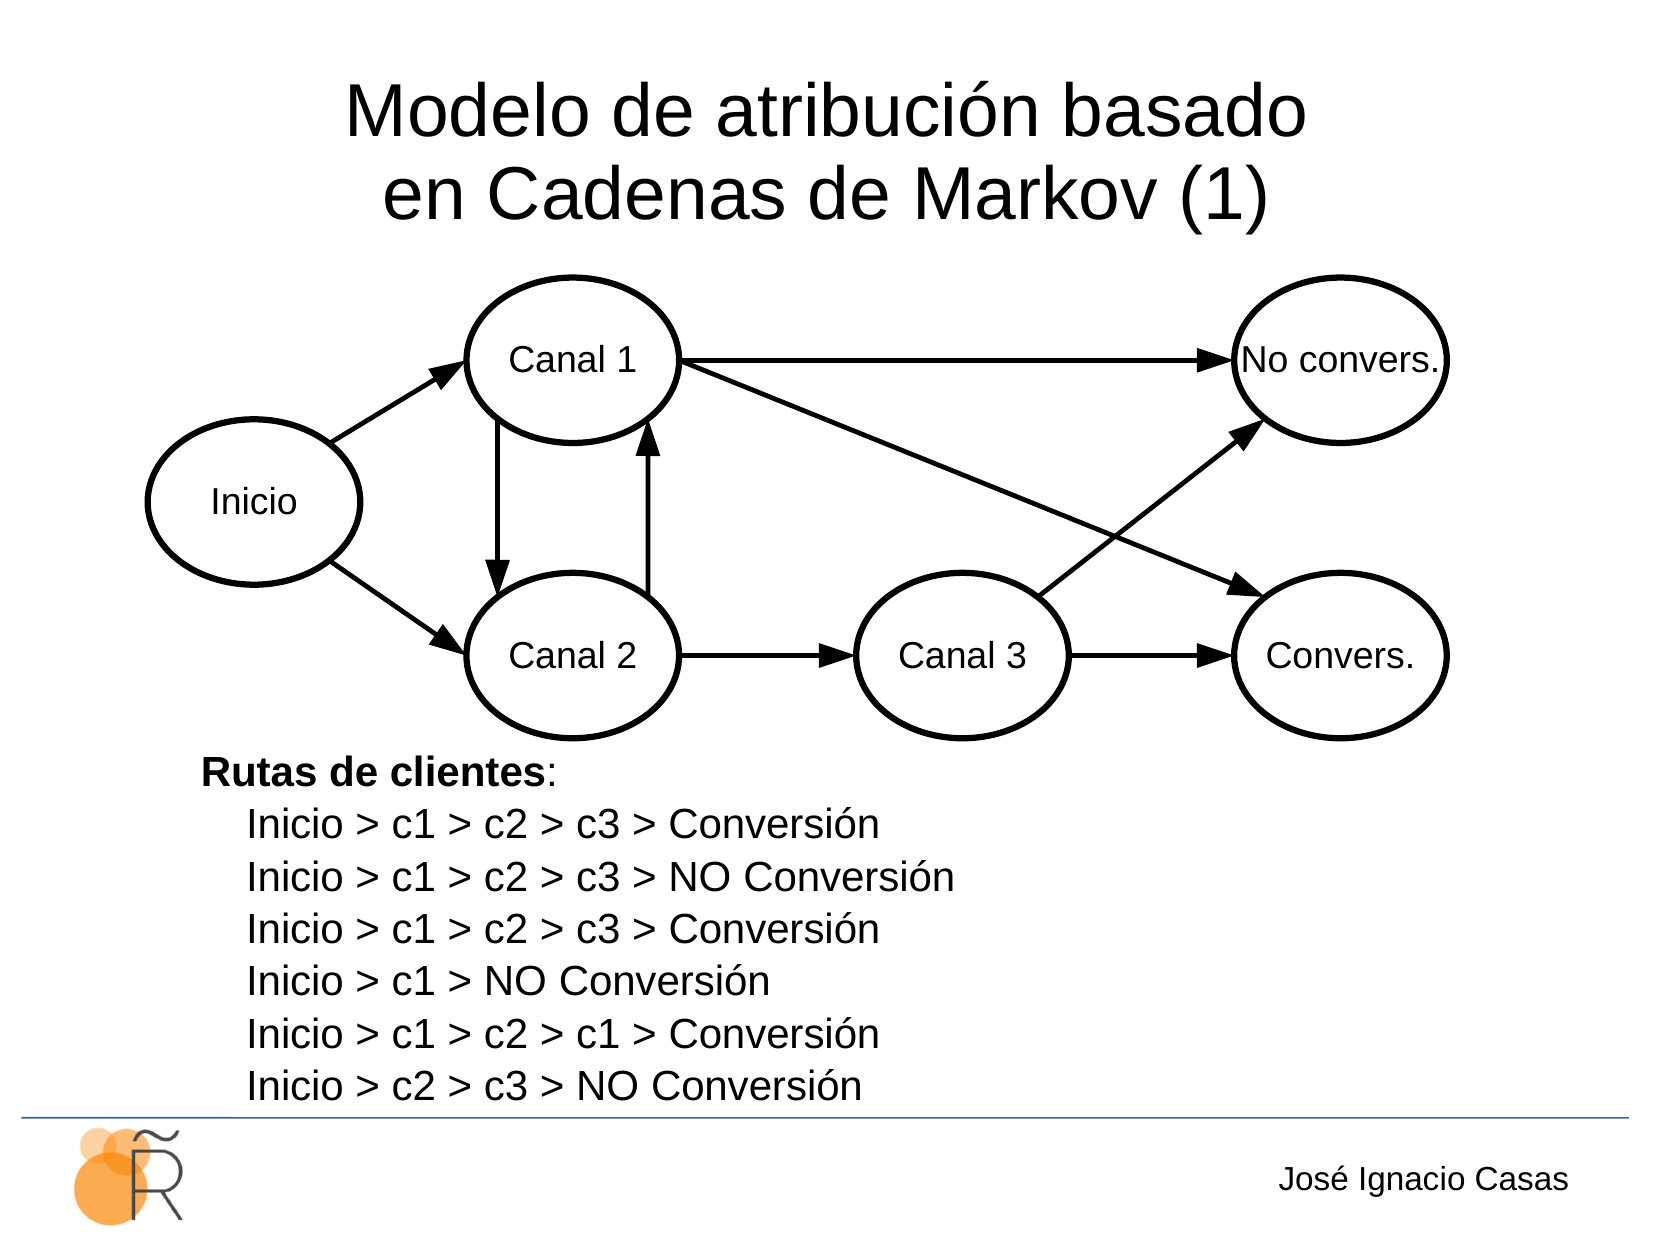

# Modelo de atribución basado en Cadenas de Markov (1)
Canal 1
No convers.
Inicio
Canal 2
Canal 3
Convers.
Rutas de clientes:
Inicio > c1 > c2 > c3 > Conversión
Inicio > c1 > c2 > c3 > NO Conversión
Inicio > c1 > c2 > c3 > Conversión
Inicio > c1 > NO Conversión
Inicio > c1 > c2 > c1 > Conversión
Inicio > c2 > c3 > NO Conversión